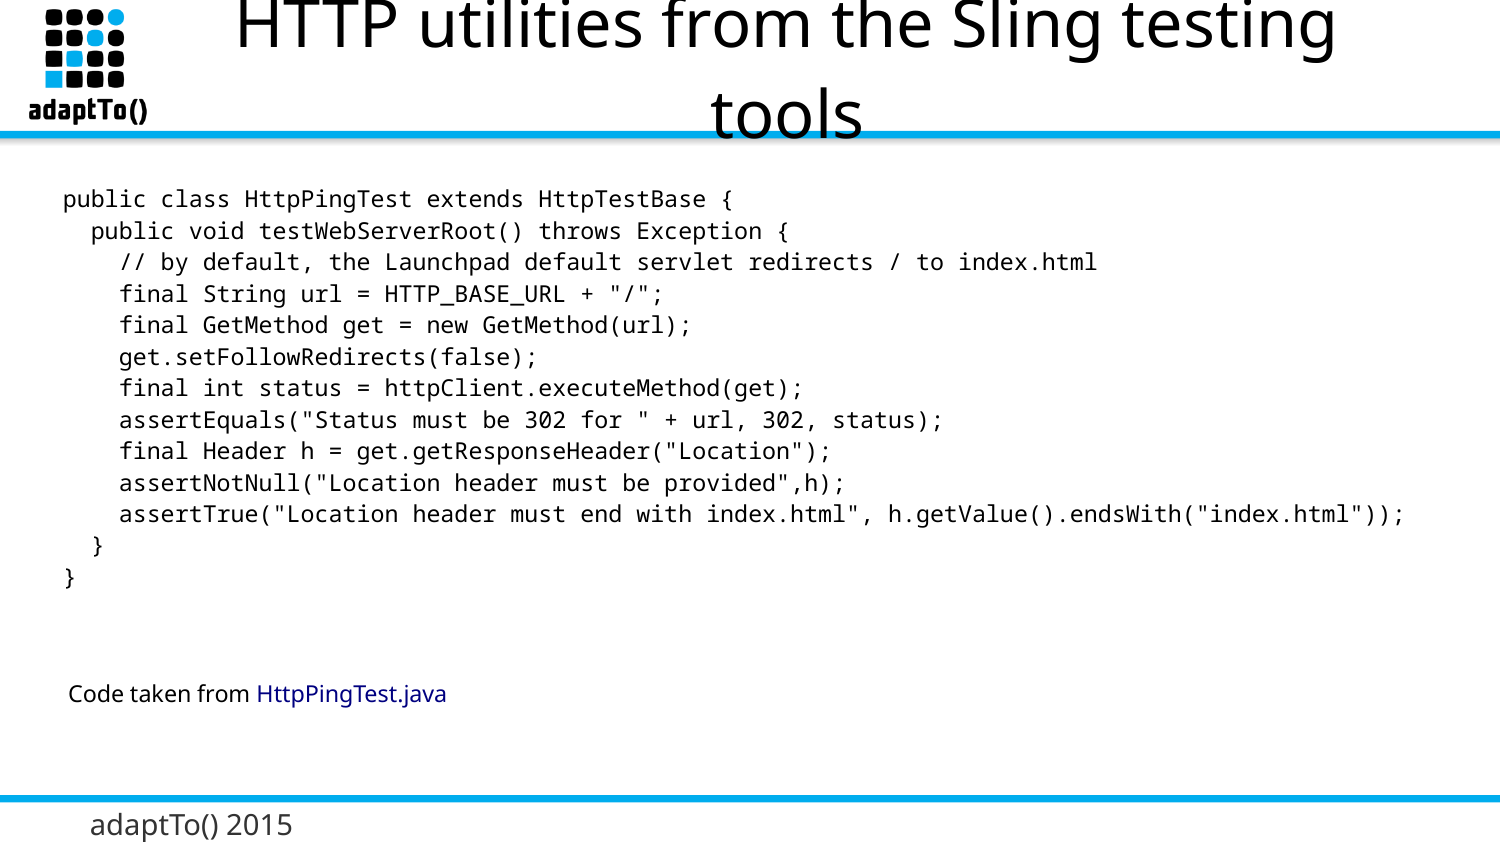

# HTTP utilities from the Sling testing tools
public class HttpPingTest extends HttpTestBase {
 public void testWebServerRoot() throws Exception {
 // by default, the Launchpad default servlet redirects / to index.html
 final String url = HTTP_BASE_URL + "/";
 final GetMethod get = new GetMethod(url);
 get.setFollowRedirects(false);
 final int status = httpClient.executeMethod(get);
 assertEquals("Status must be 302 for " + url, 302, status);
 final Header h = get.getResponseHeader("Location");
 assertNotNull("Location header must be provided",h);
 assertTrue("Location header must end with index.html", h.getValue().endsWith("index.html"));
 }
}
Code taken from HttpPingTest.java